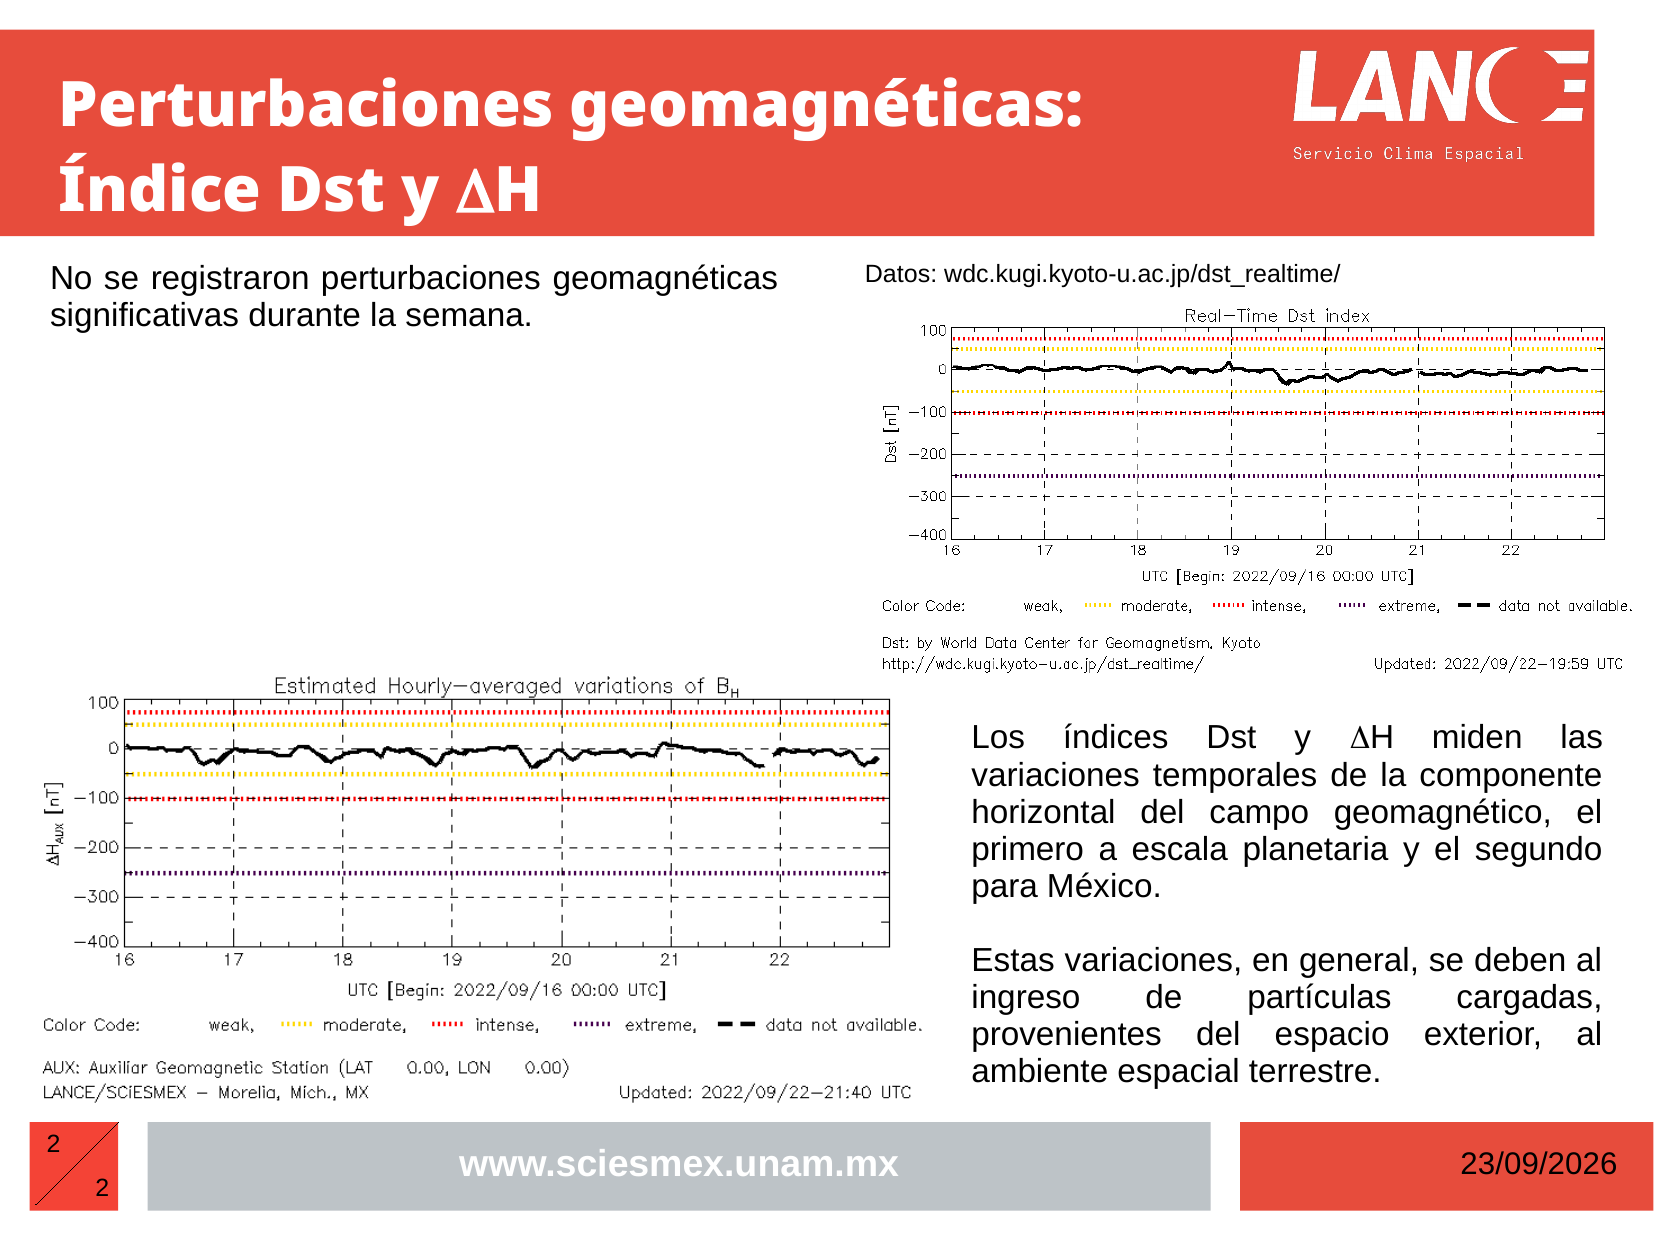

# Perturbaciones geomagnéticas: Índice Dst y DH
No se registraron perturbaciones geomagnéticas significativas durante la semana.
Datos: wdc.kugi.kyoto-u.ac.jp/dst_realtime/
Los índices Dst y DH miden las variaciones temporales de la componente horizontal del campo geomagnético, el primero a escala planetaria y el segundo para México.
Estas variaciones, en general, se deben al ingreso de partículas cargadas, provenientes del espacio exterior, al ambiente espacial terrestre.
www.sciesmex.unam.mx
2